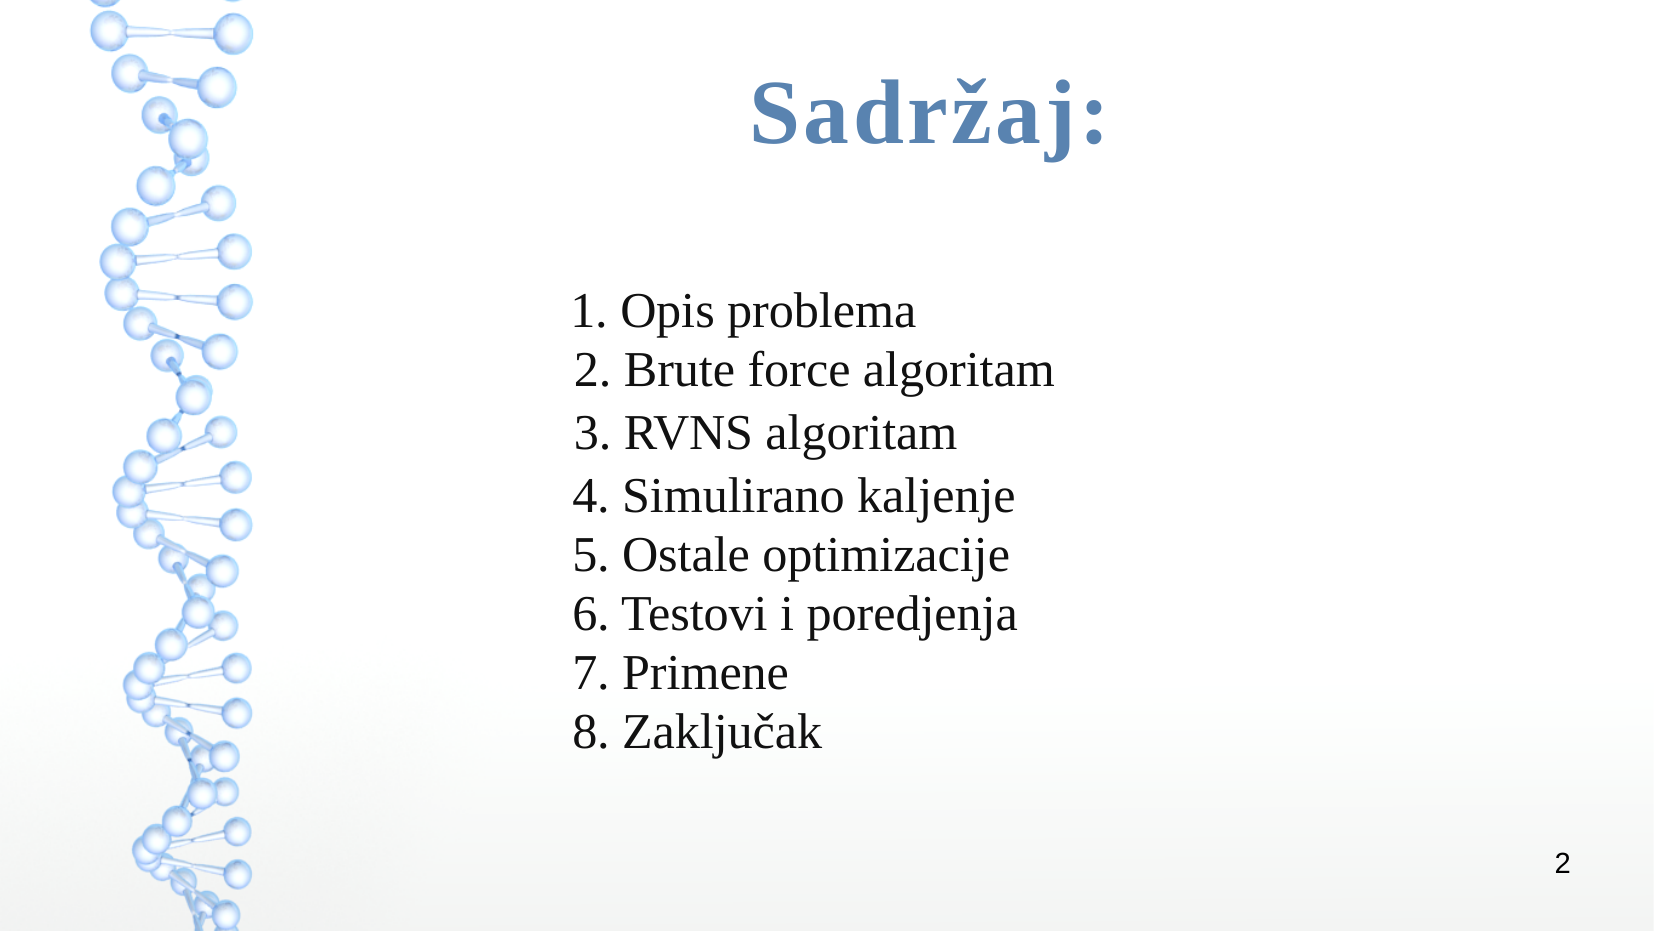

# Sadržaj:
1. Opis problema
 2. Brute force algoritam
 3. RVNS algoritam
4. Simulirano kaljenje
5. Ostale optimizacije
6. Testovi i poredjenja
7. Primene
8. Zaključak
2